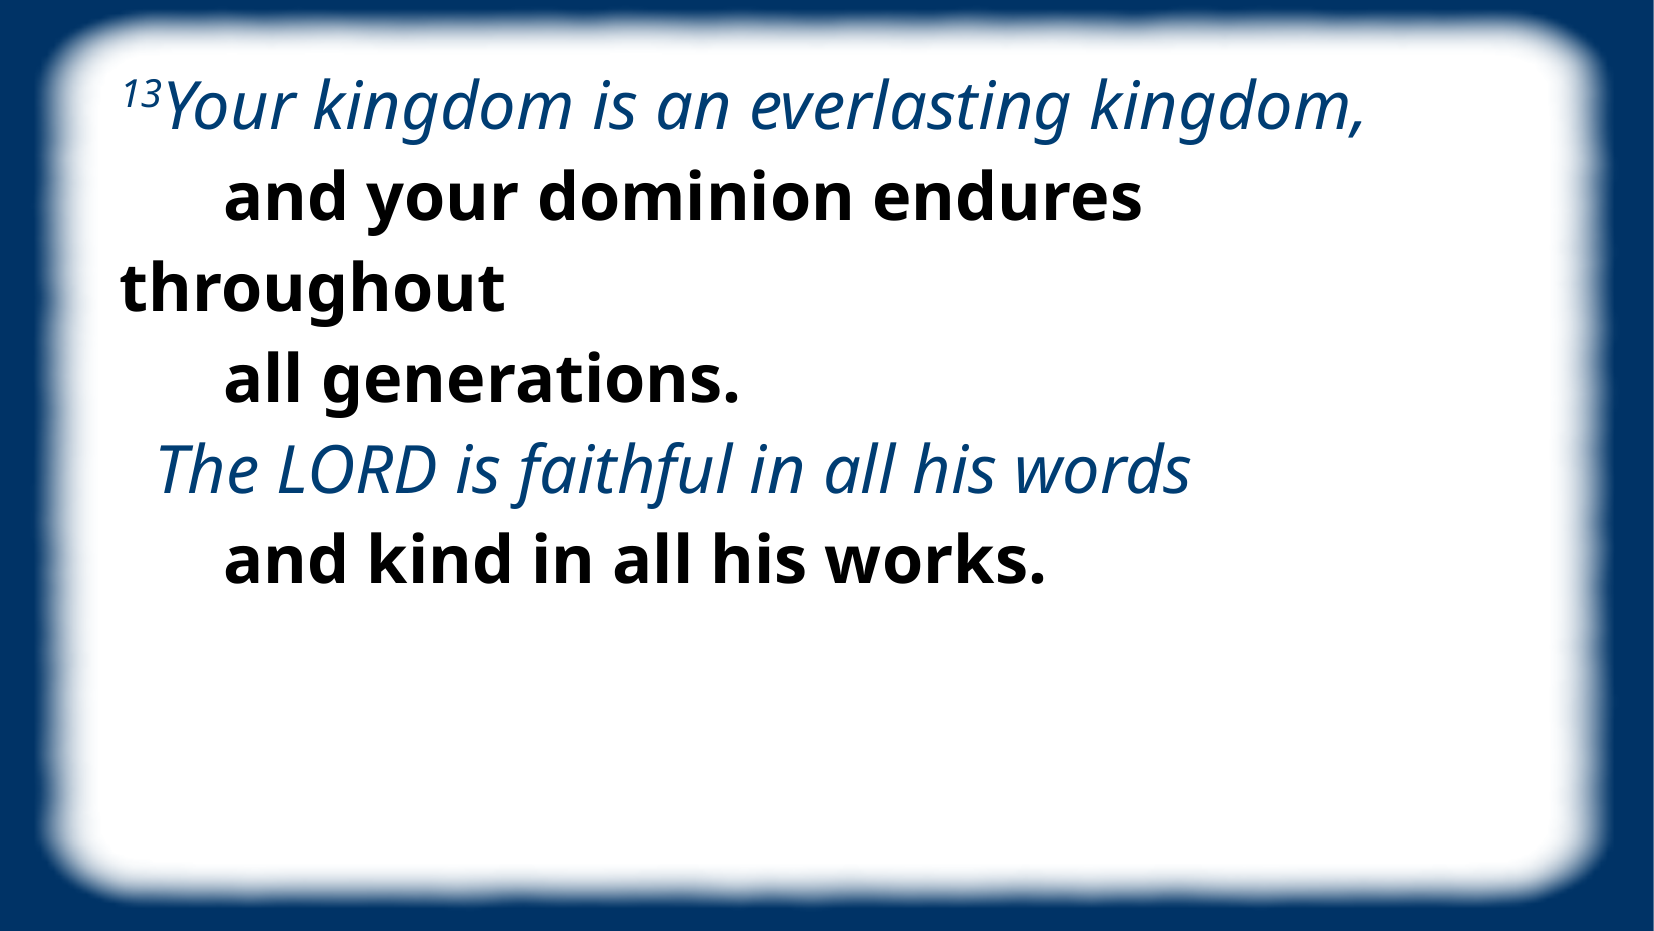

13Your kingdom is an everlasting kingdom,
 and your dominion endures throughout
 all generations.
 The LORD is faithful in all his words
 and kind in all his works.